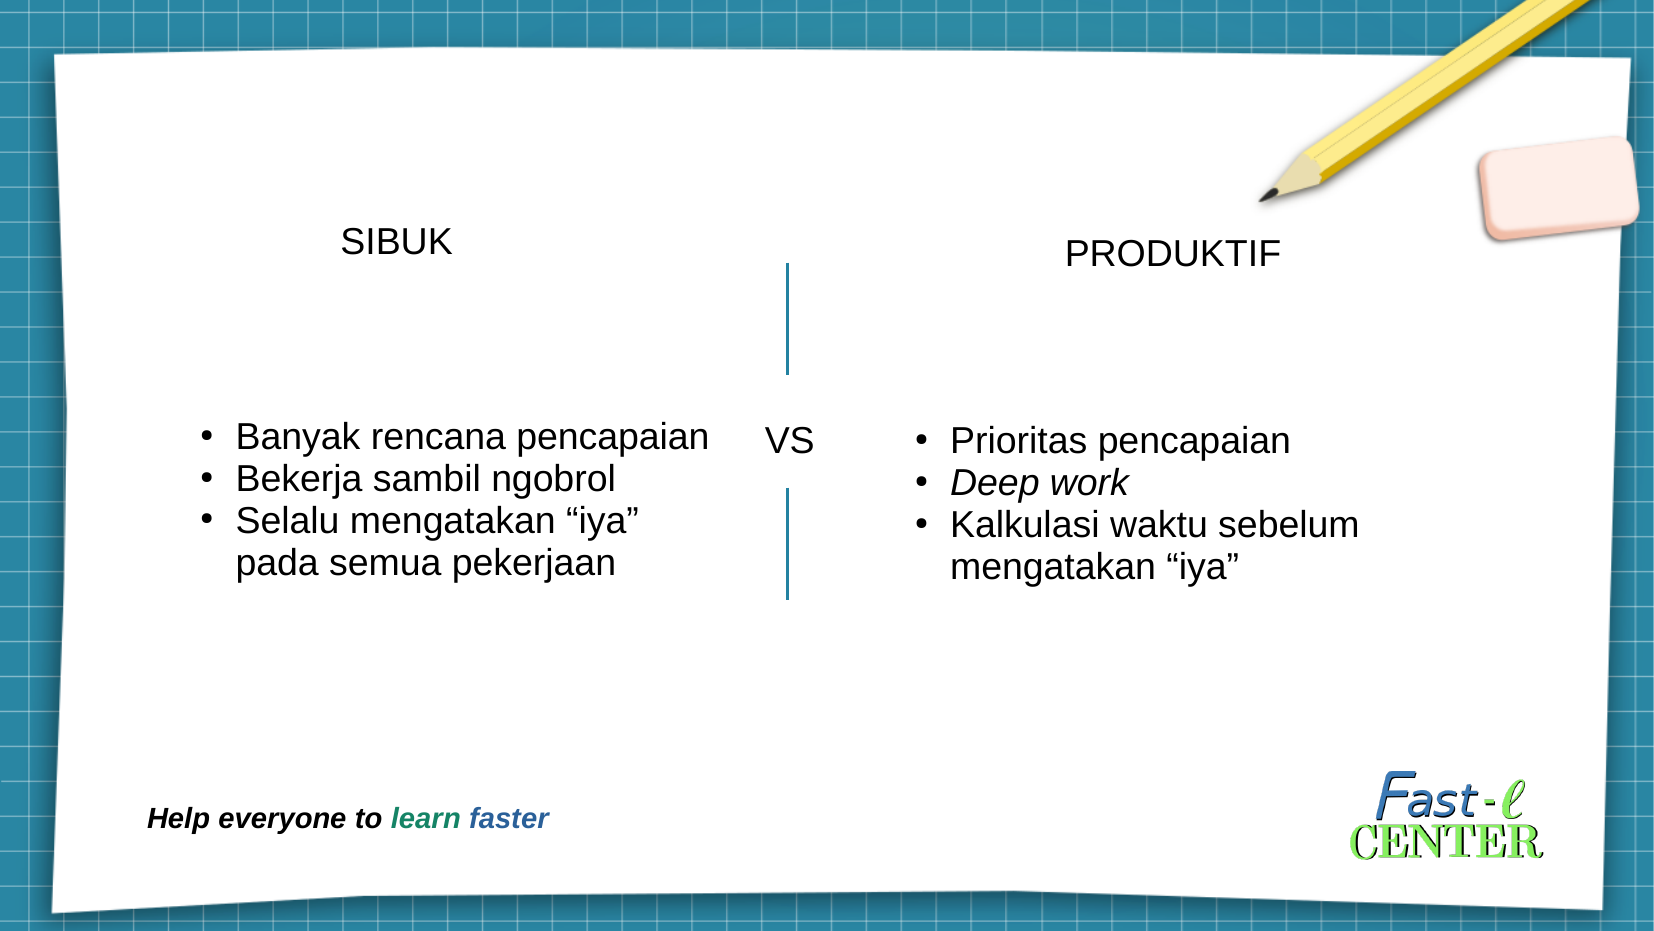

SIBUK
PRODUKTIF
Banyak rencana pencapaian
Bekerja sambil ngobrol
Selalu mengatakan “iya”
pada semua pekerjaan
VS
Prioritas pencapaian
Deep work
Kalkulasi waktu sebelum
mengatakan “iya”
Help everyone to learn faster